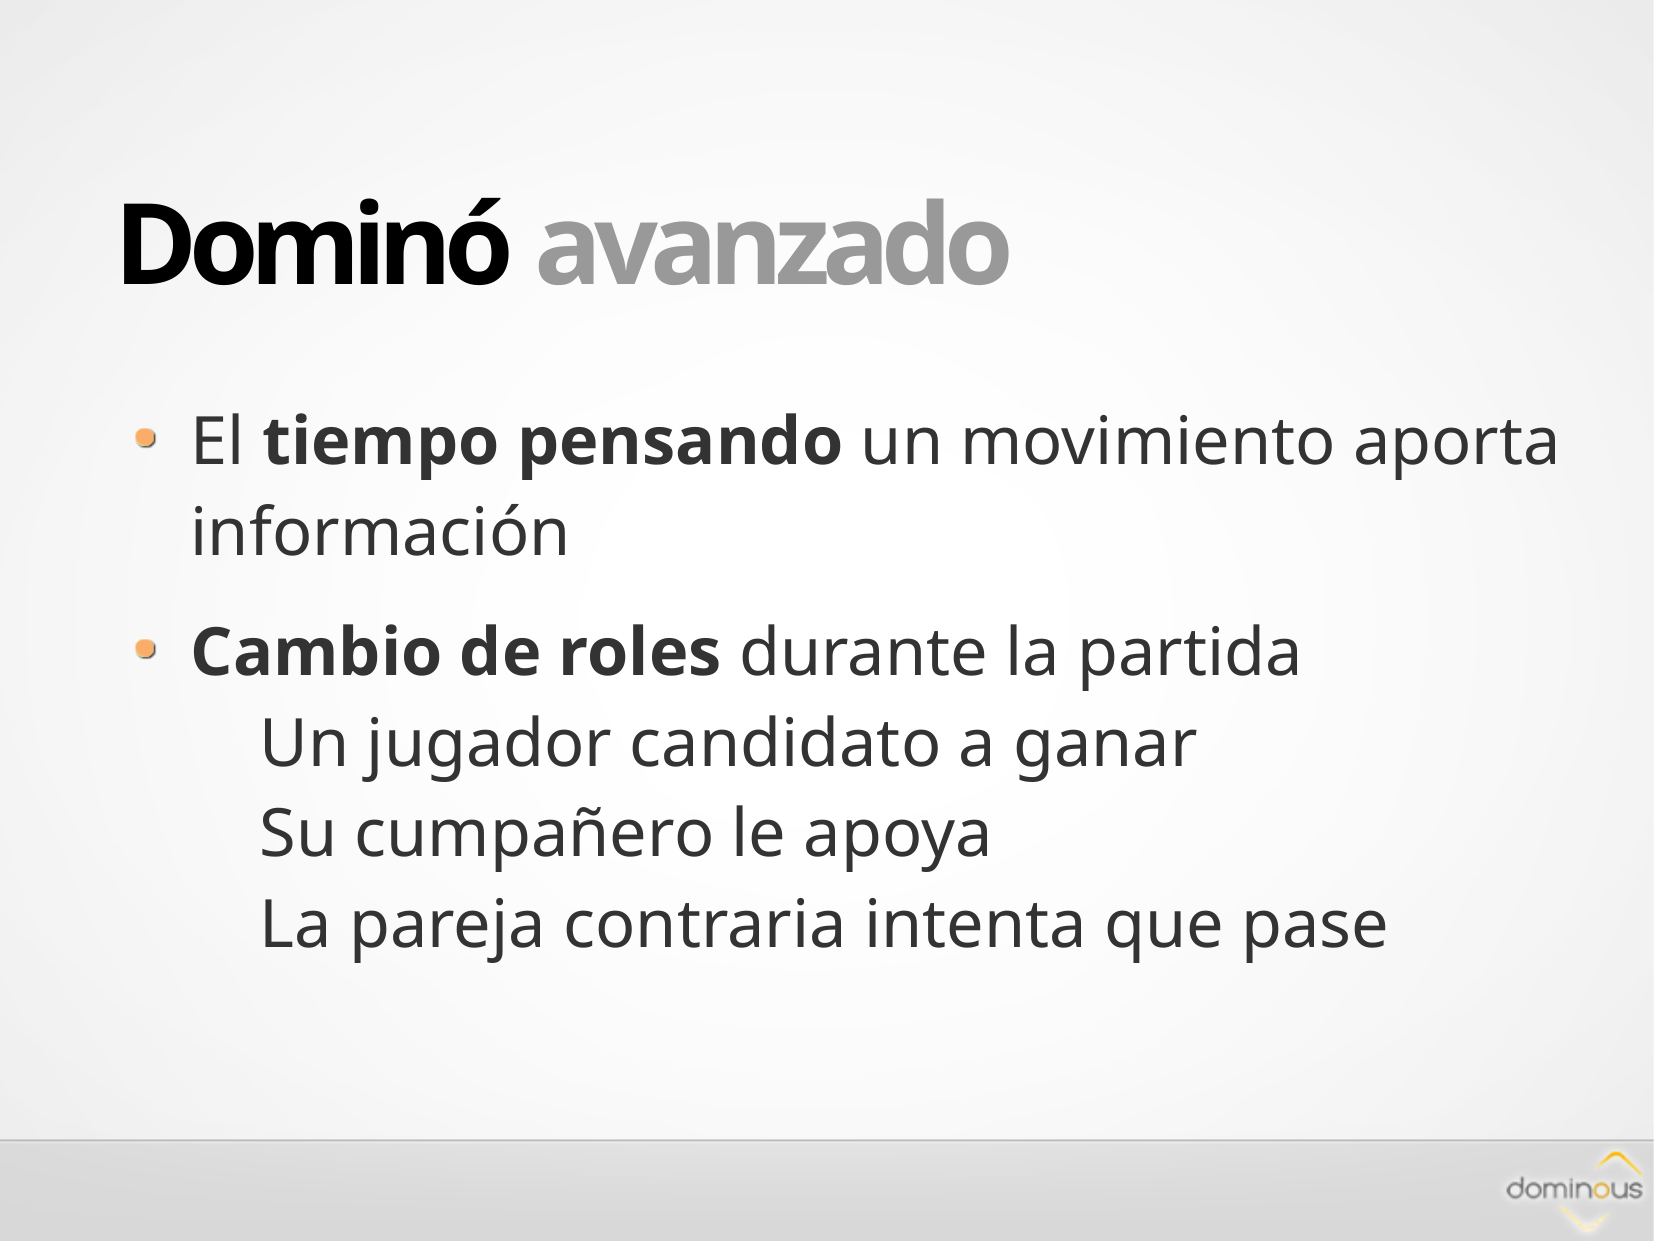

Dominó avanzado
El tiempo pensando un movimiento aporta información
Cambio de roles durante la partida
 Un jugador candidato a ganar
 Su cumpañero le apoya
 La pareja contraria intenta que pase